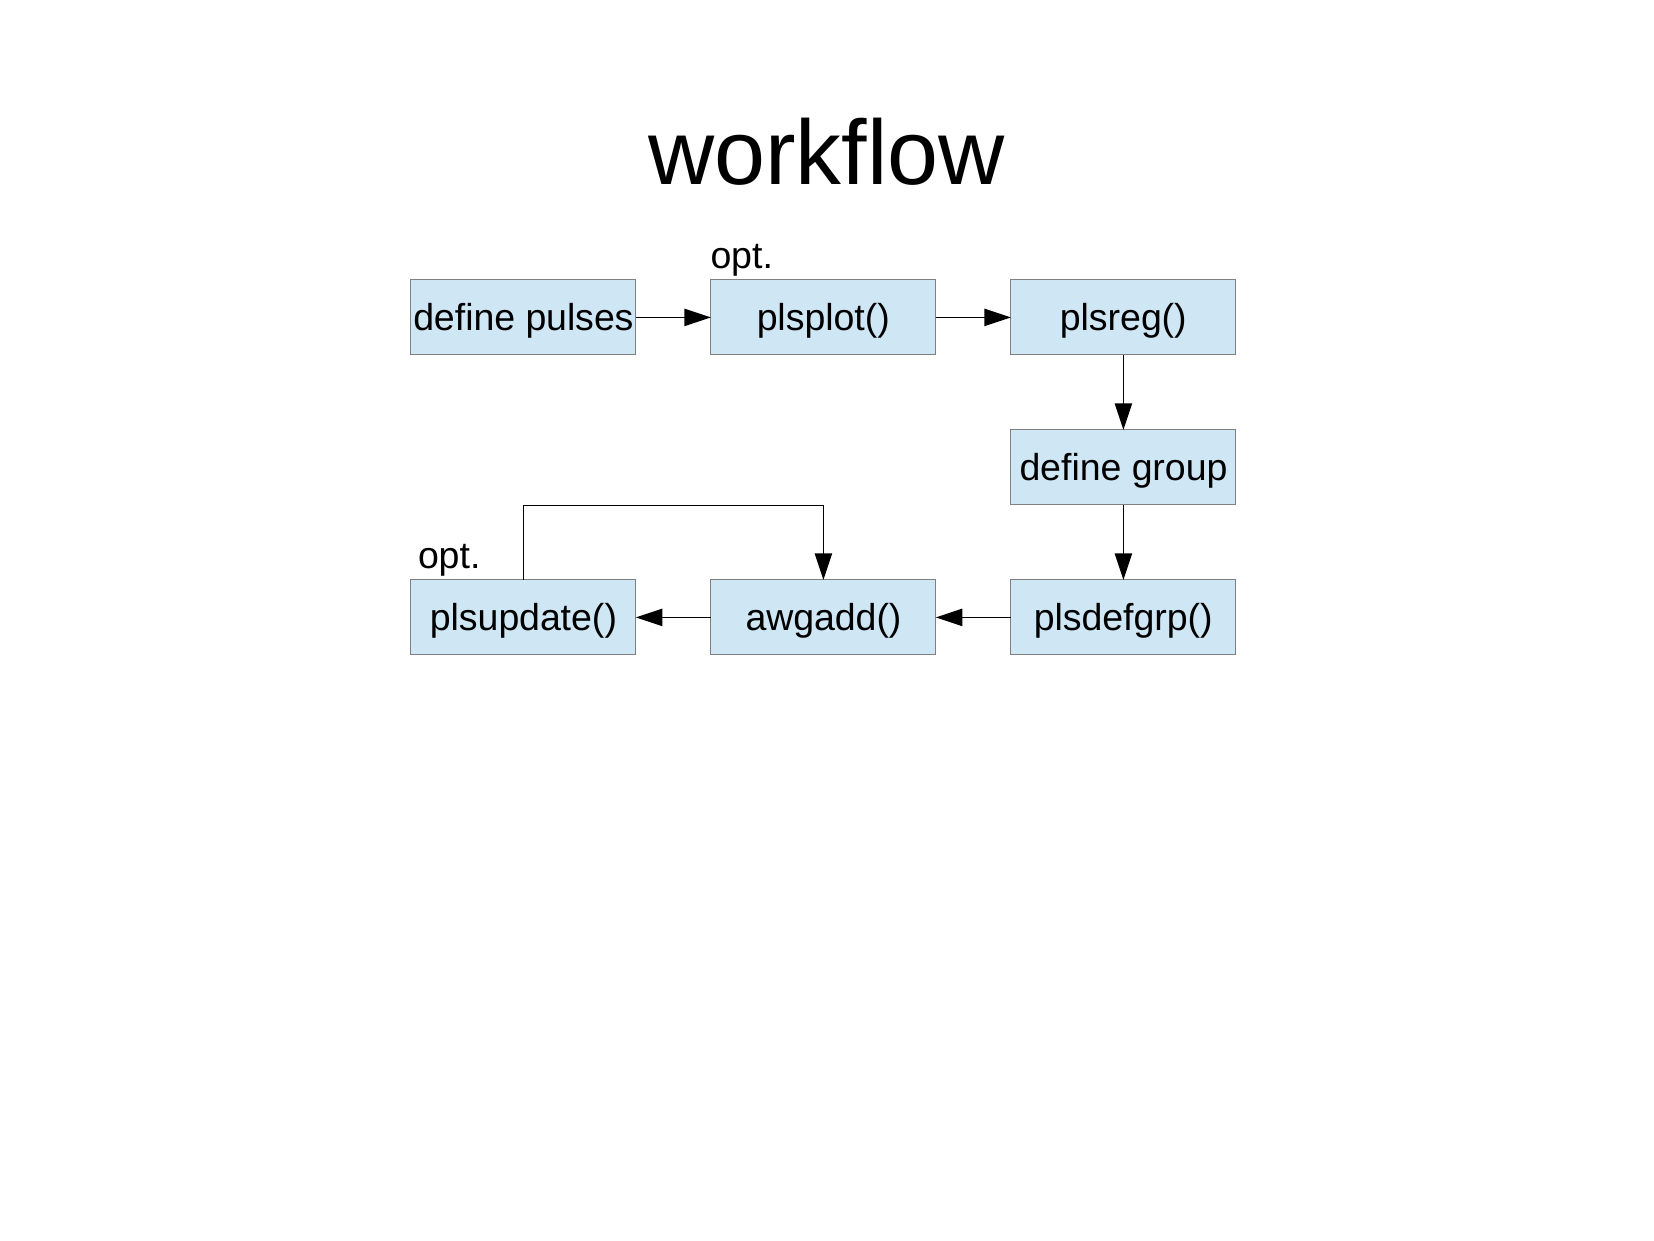

# workflow
opt.
define pulses
plsplot()
plsreg()
define group
opt.
plsupdate()
awgadd()
plsdefgrp()